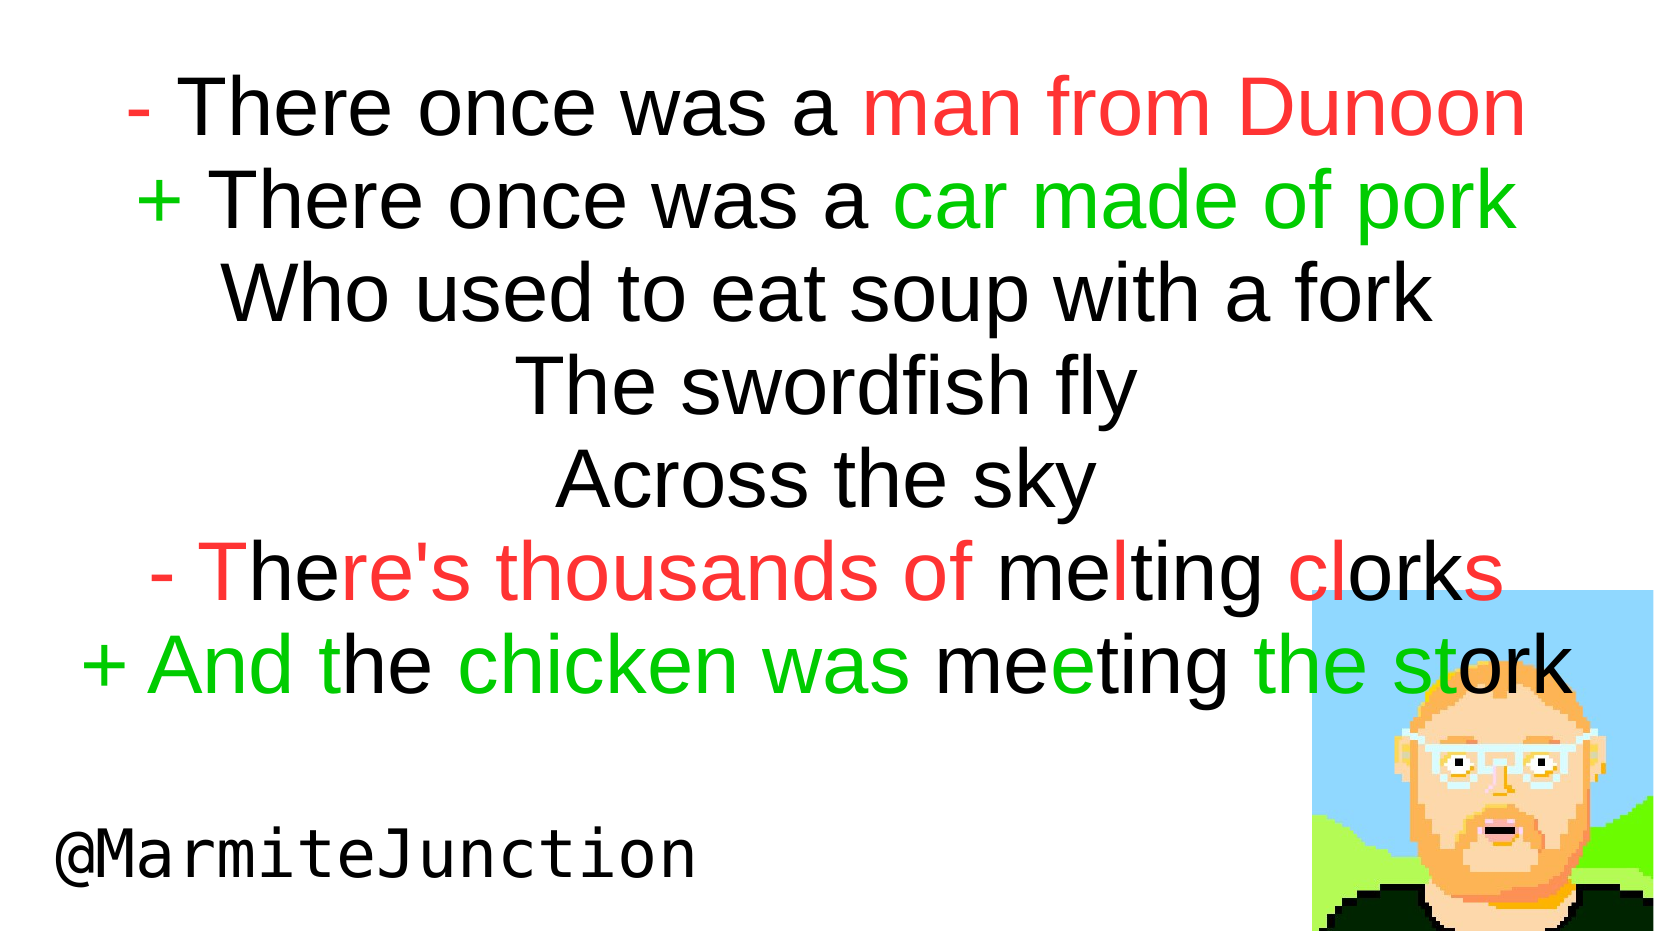

- There once was a man from Dunoon
+ There once was a car made of pork
Who used to eat soup with a fork
The swordfish fly
Across the sky
- There's thousands of melting clorks
+ And the chicken was meeting the stork
@MarmiteJunction